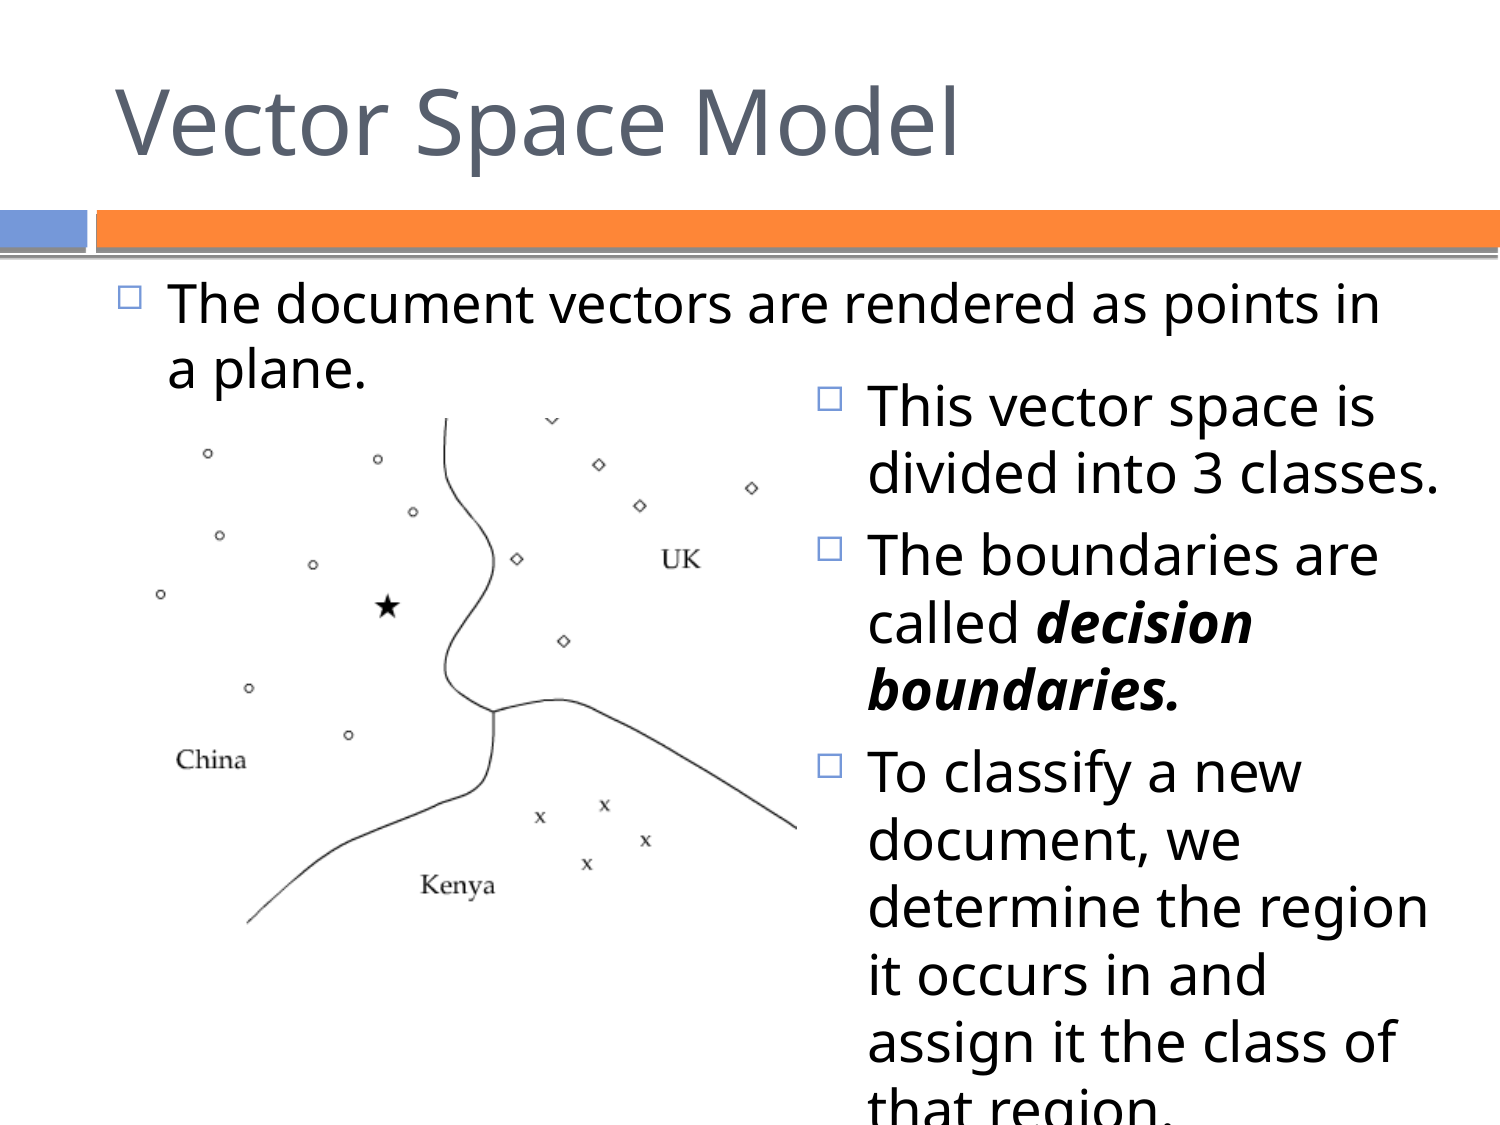

# Vector Space Model
The document vectors are rendered as points in a plane.
This vector space is divided into 3 classes.
The boundaries are called decision boundaries.
To classify a new document, we determine the region it occurs in and assign it the class of that region.